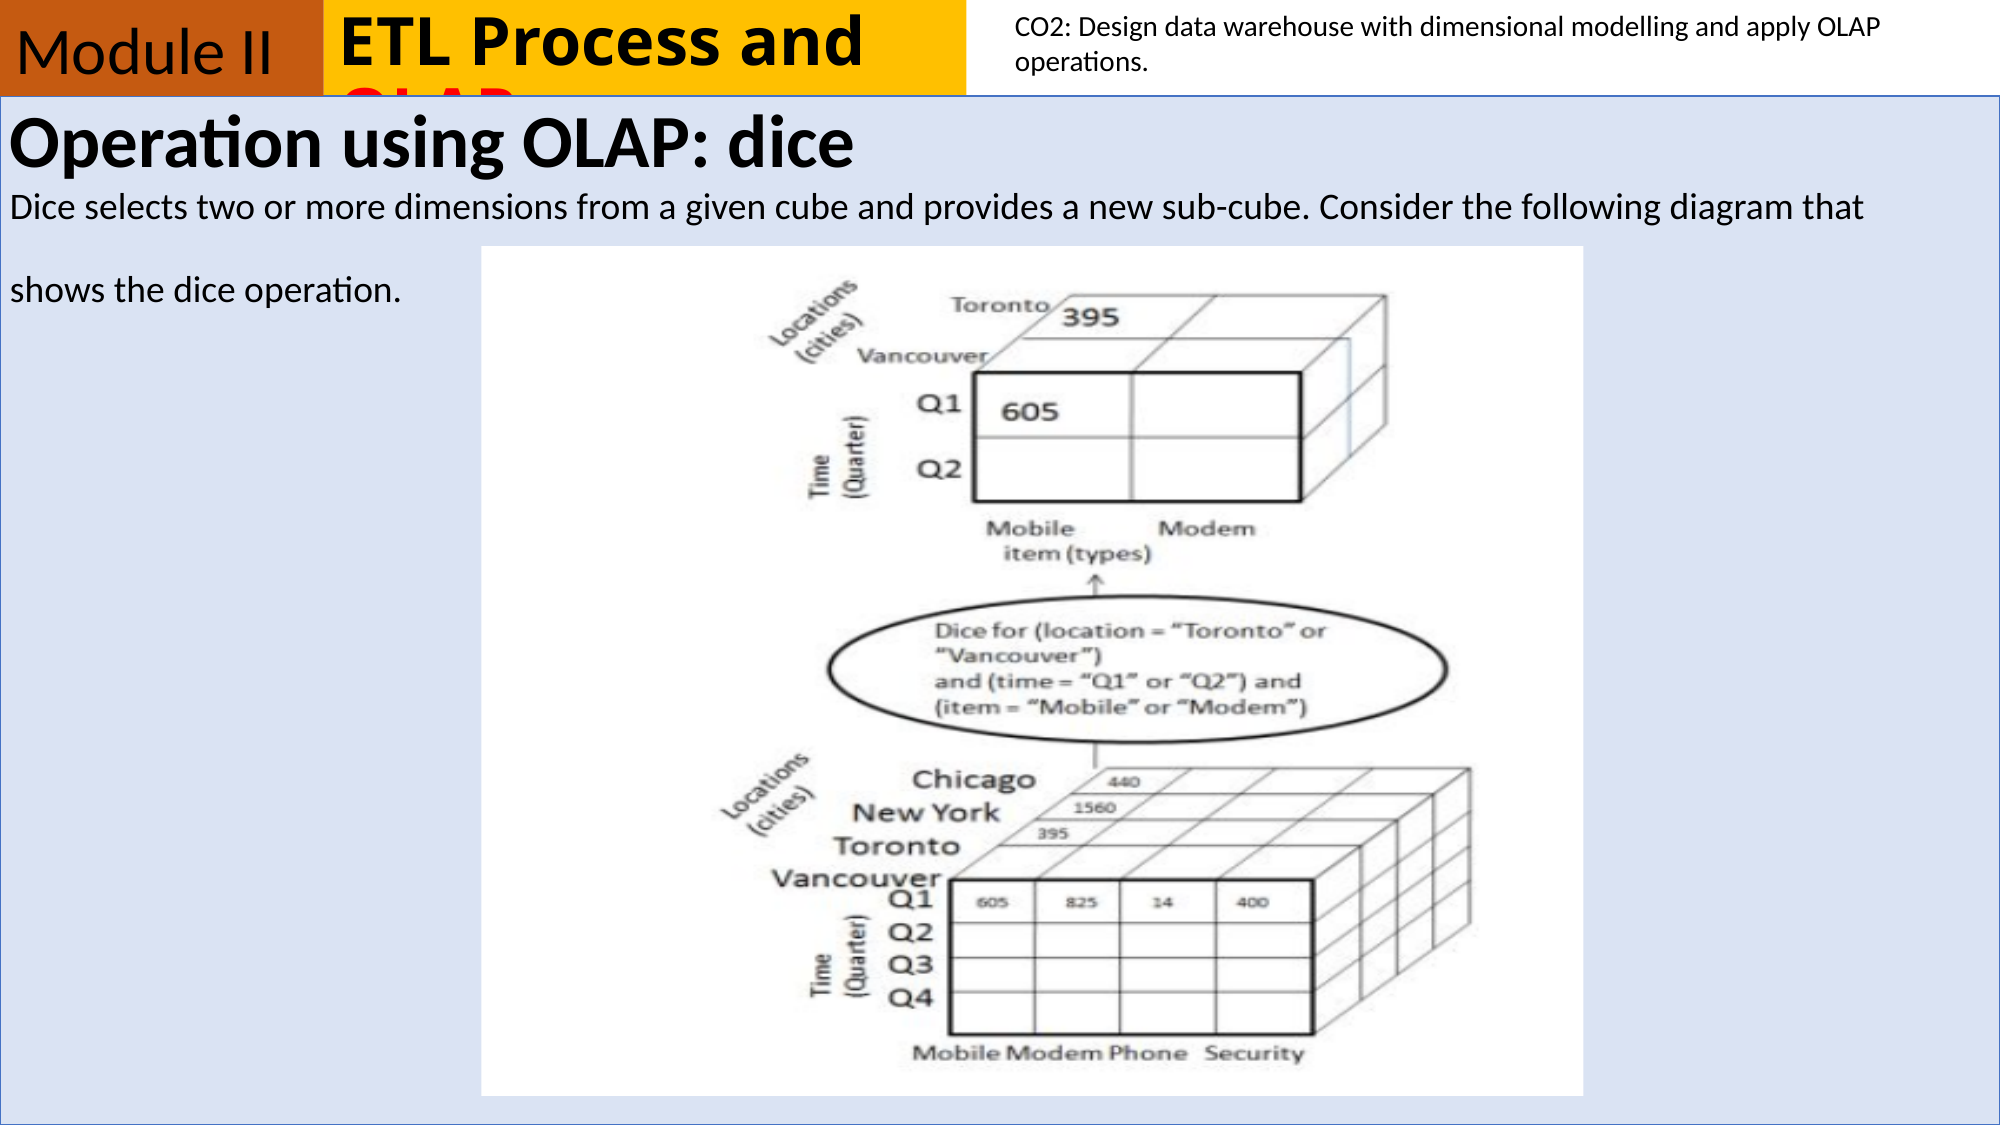

Module II
# ETL Process and OLAP:
CO2: Design data warehouse with dimensional modelling and apply OLAP operations.
Operation using OLAP: dice
Dice selects two or more dimensions from a given cube and provides a new sub-cube. Consider the following diagram that shows the dice operation.